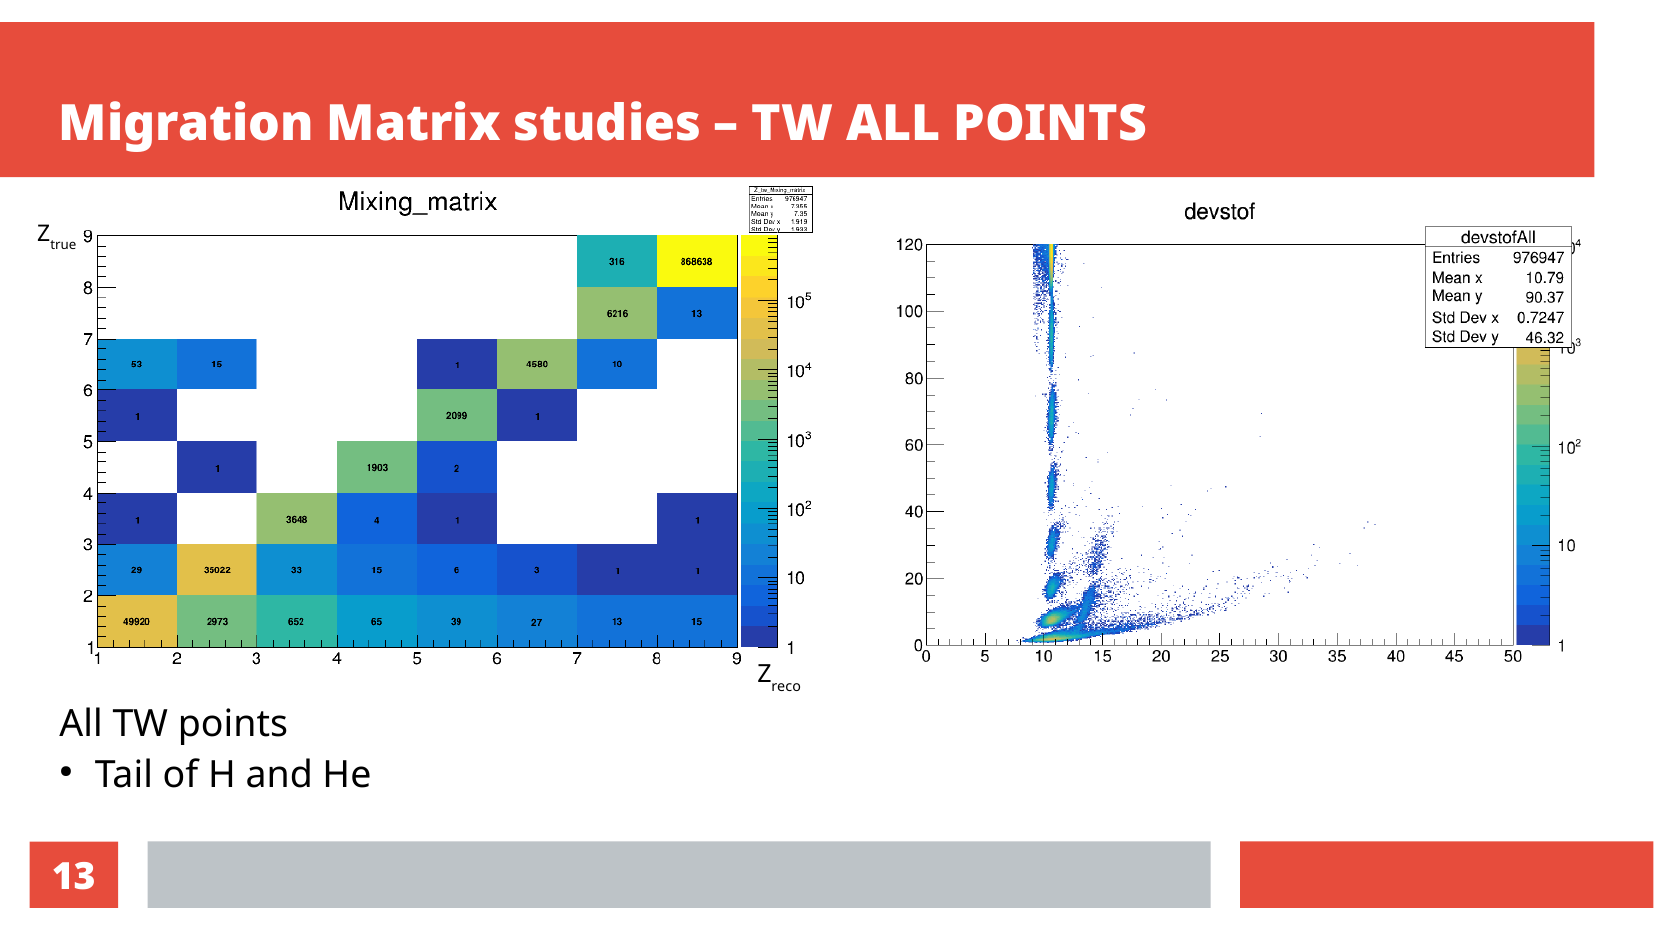

# Migration Matrix studies – TW ALL POINTS
Ztrue
Zreco
All TW points
Tail of H and He
13